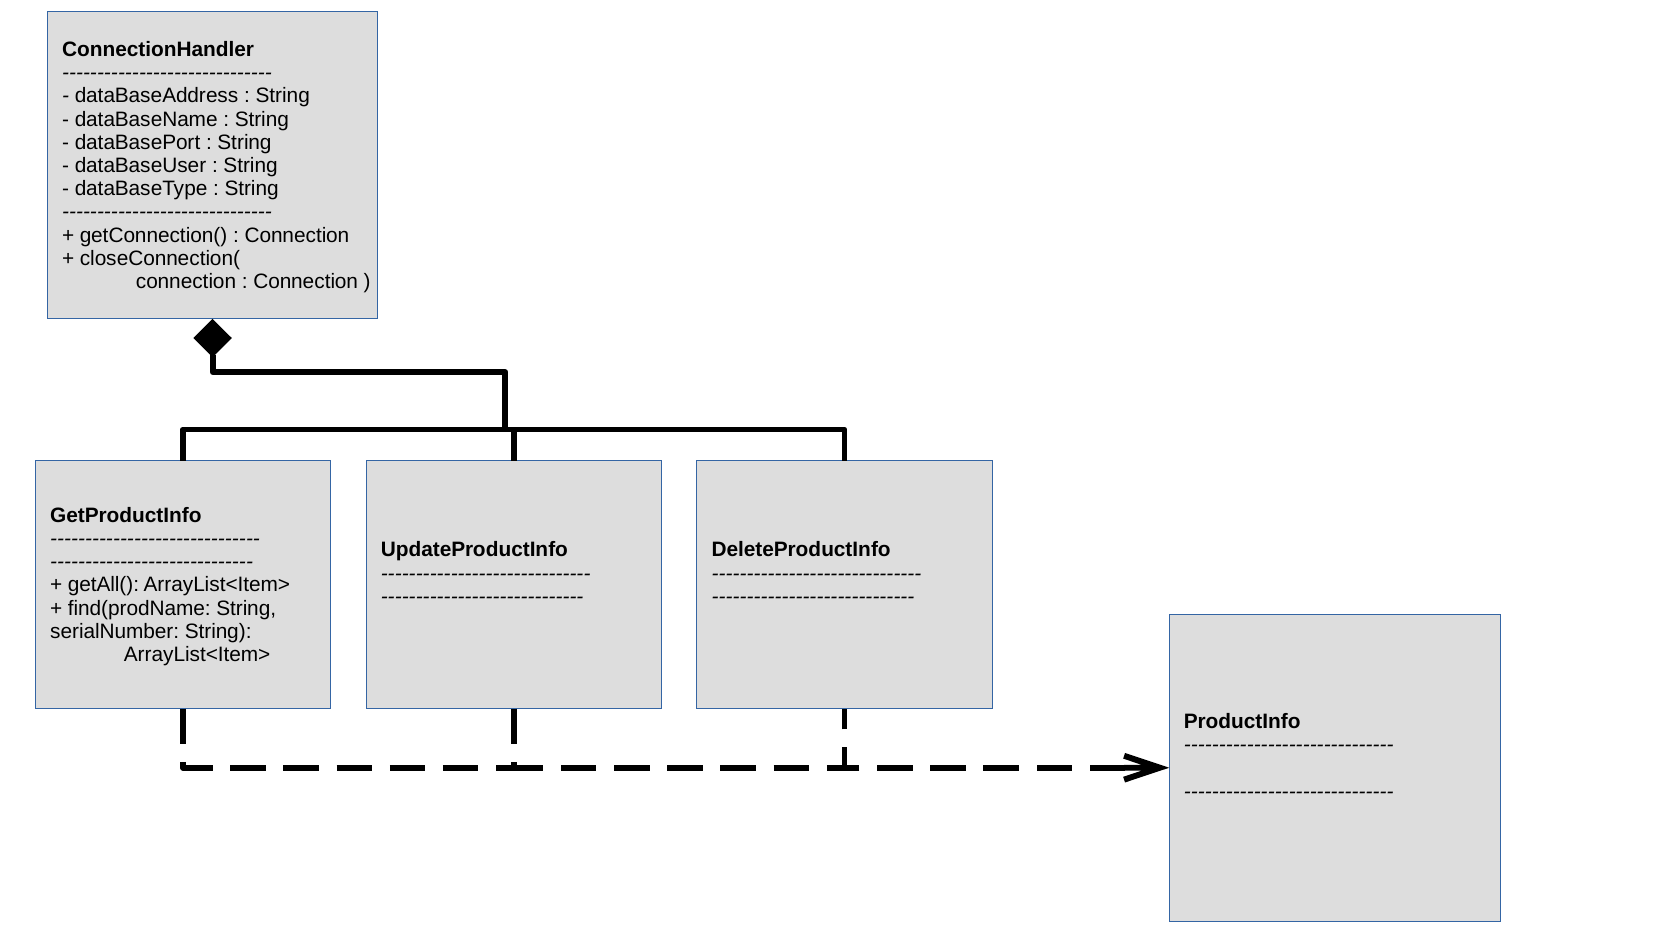

ConnectionHandler
------------------------------
- dataBaseAddress : String
- dataBaseName : String
- dataBasePort : String
- dataBaseUser : String
- dataBaseType : String
------------------------------
+ getConnection() : Connection
+ closeConnection(
	connection : Connection )
GetProductInfo
------------------------------
-----------------------------
+ getAll(): ArrayList<Item>
+ find(prodName: String,
serialNumber: String):
	ArrayList<Item>
UpdateProductInfo
------------------------------
-----------------------------
DeleteProductInfo
------------------------------
-----------------------------
ProductInfo
------------------------------
------------------------------